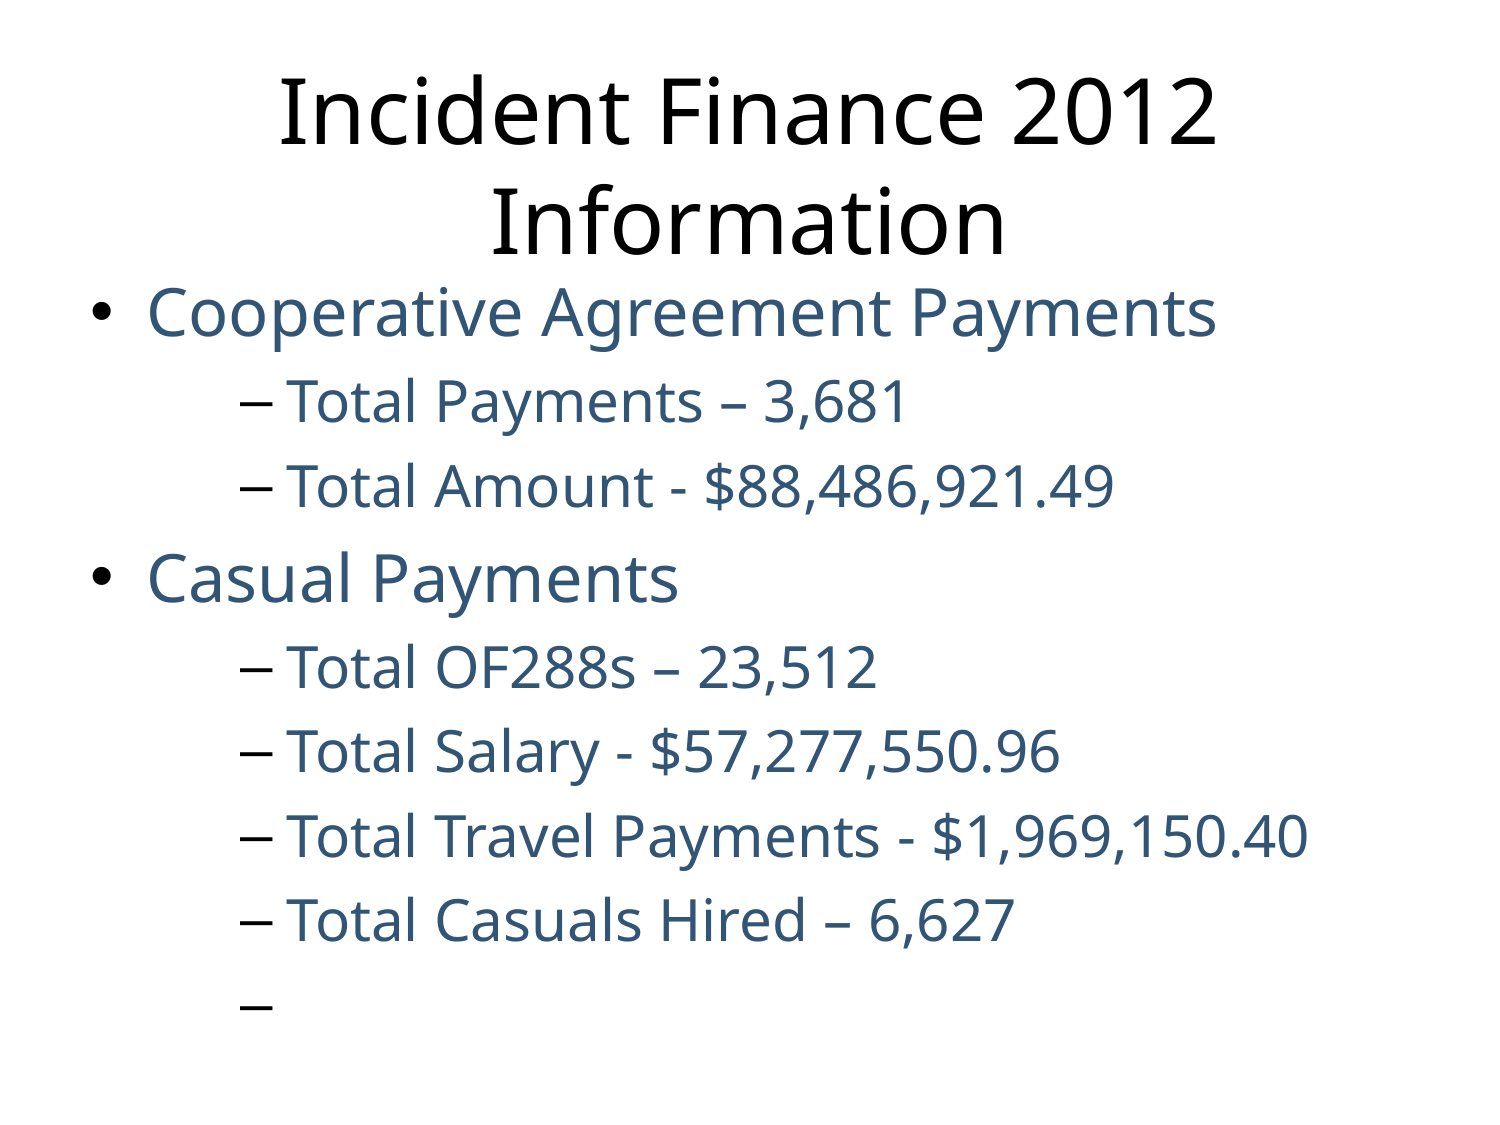

# Incident Finance 2012 Information
Cooperative Agreement Payments
Total Payments – 3,681
Total Amount - $88,486,921.49
Casual Payments
Total OF288s – 23,512
Total Salary - $57,277,550.96
Total Travel Payments - $1,969,150.40
Total Casuals Hired – 6,627